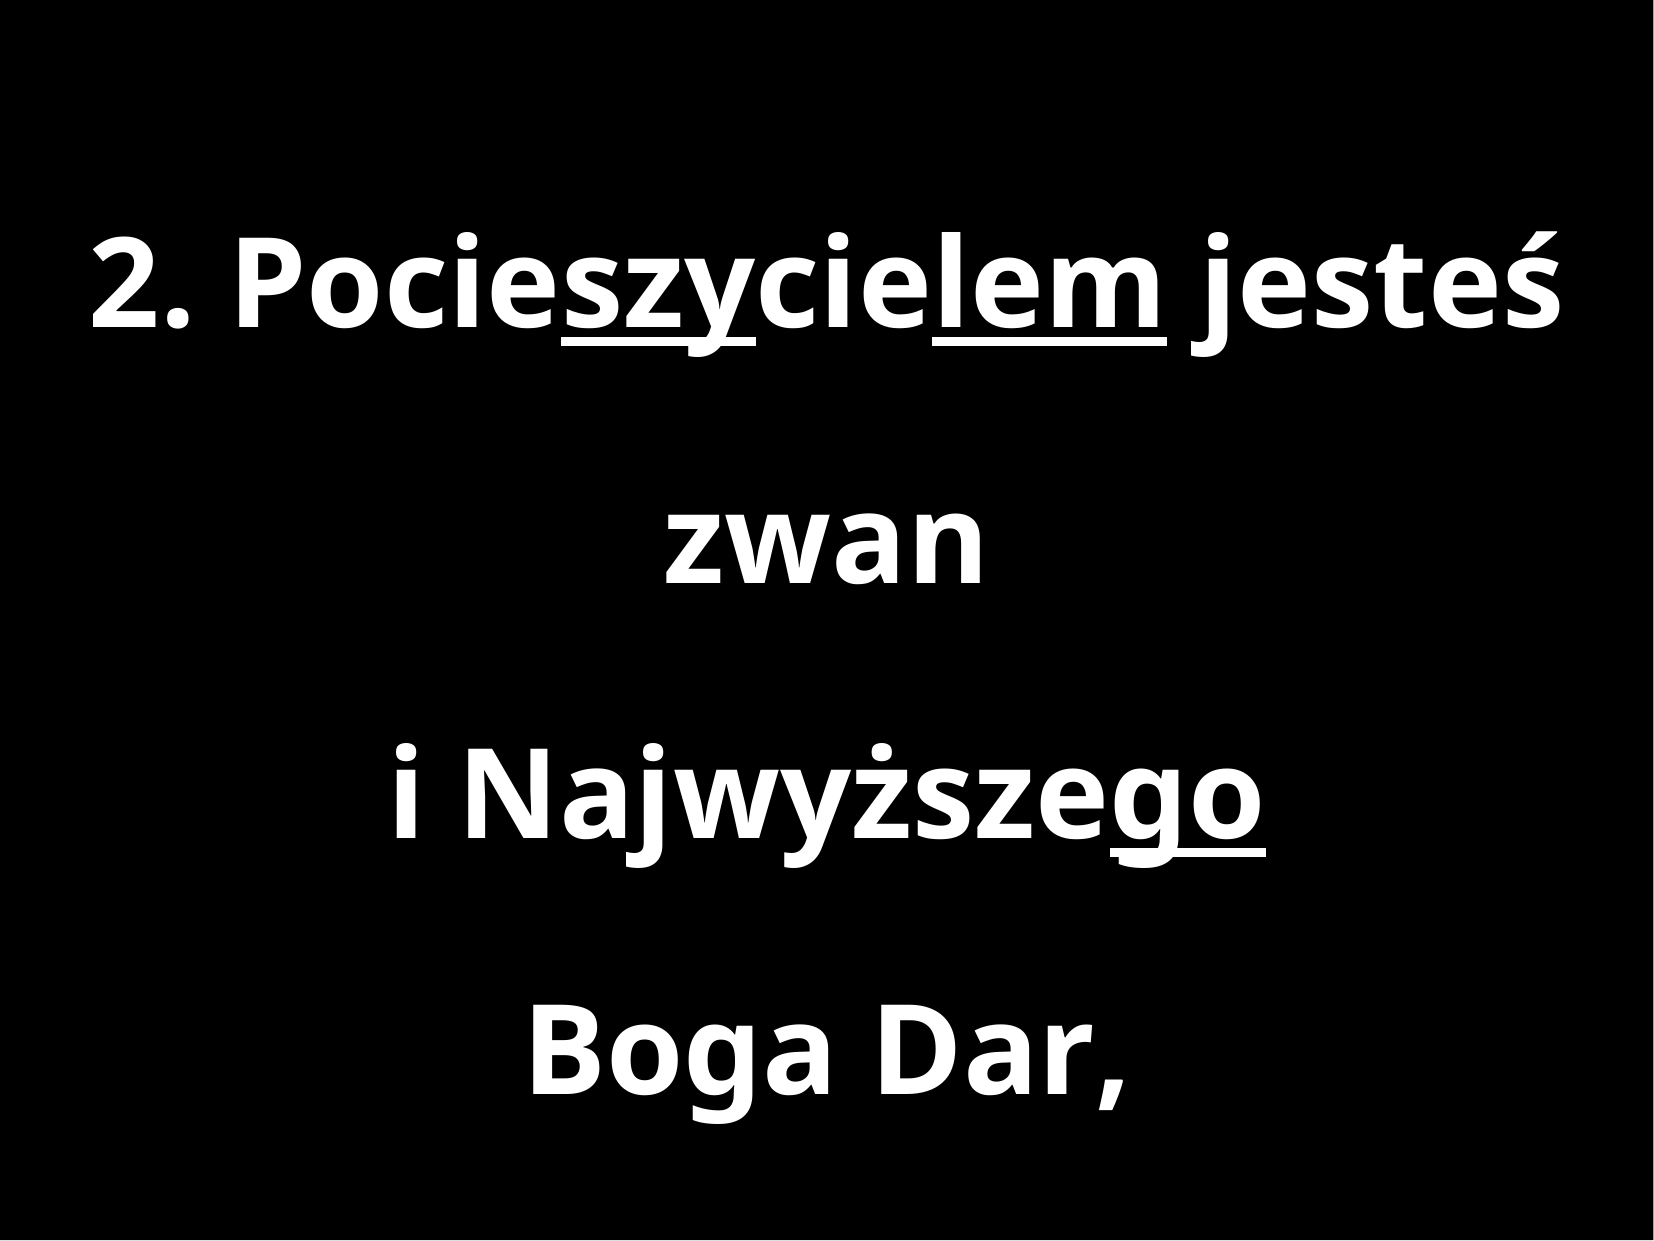

# 2. Pocieszycielem jesteś zwan i Najwyższego Boga Dar,